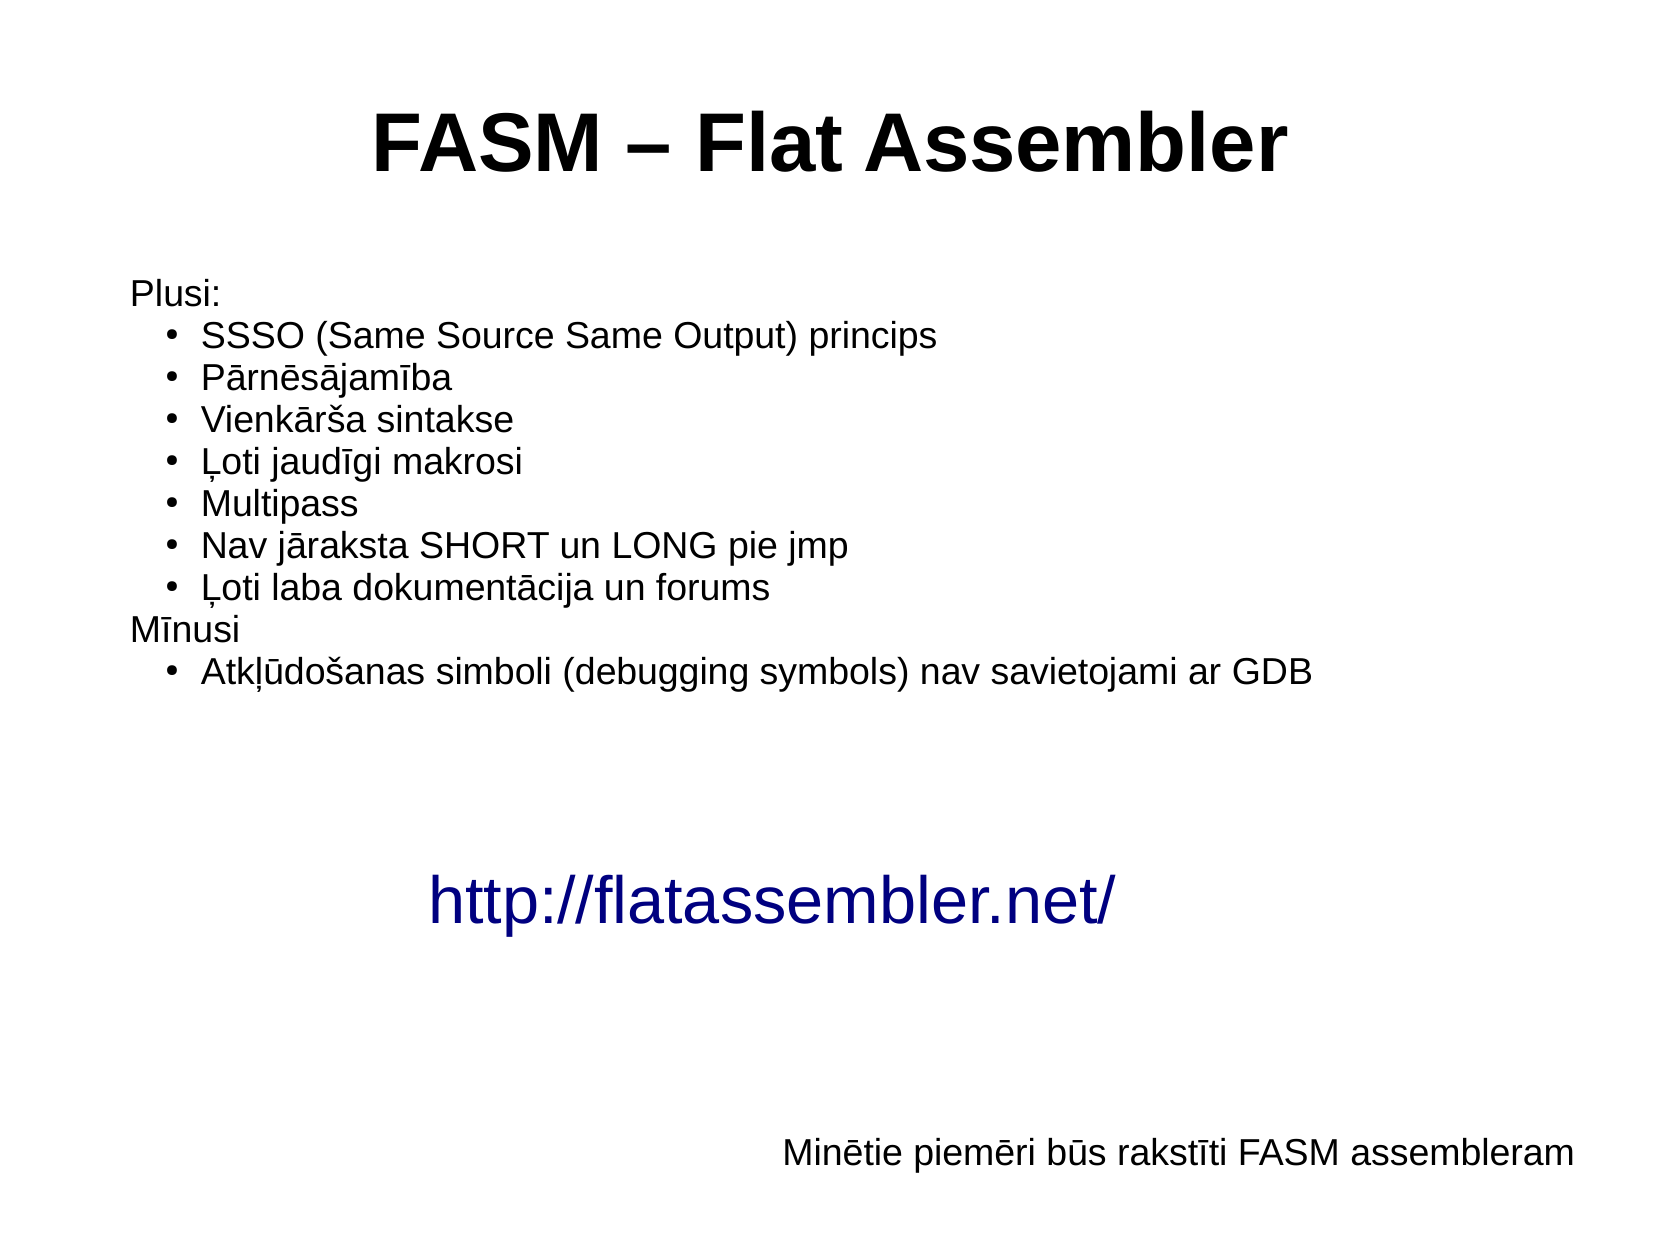

FASM – Flat Assembler
Plusi:
SSSO (Same Source Same Output) princips
Pārnēsājamība
Vienkārša sintakse
Ļoti jaudīgi makrosi
Multipass
Nav jāraksta SHORT un LONG pie jmp
Ļoti laba dokumentācija un forums
Mīnusi
Atkļūdošanas simboli (debugging symbols) nav savietojami ar GDB
http://flatassembler.net/
Minētie piemēri būs rakstīti FASM assembleram